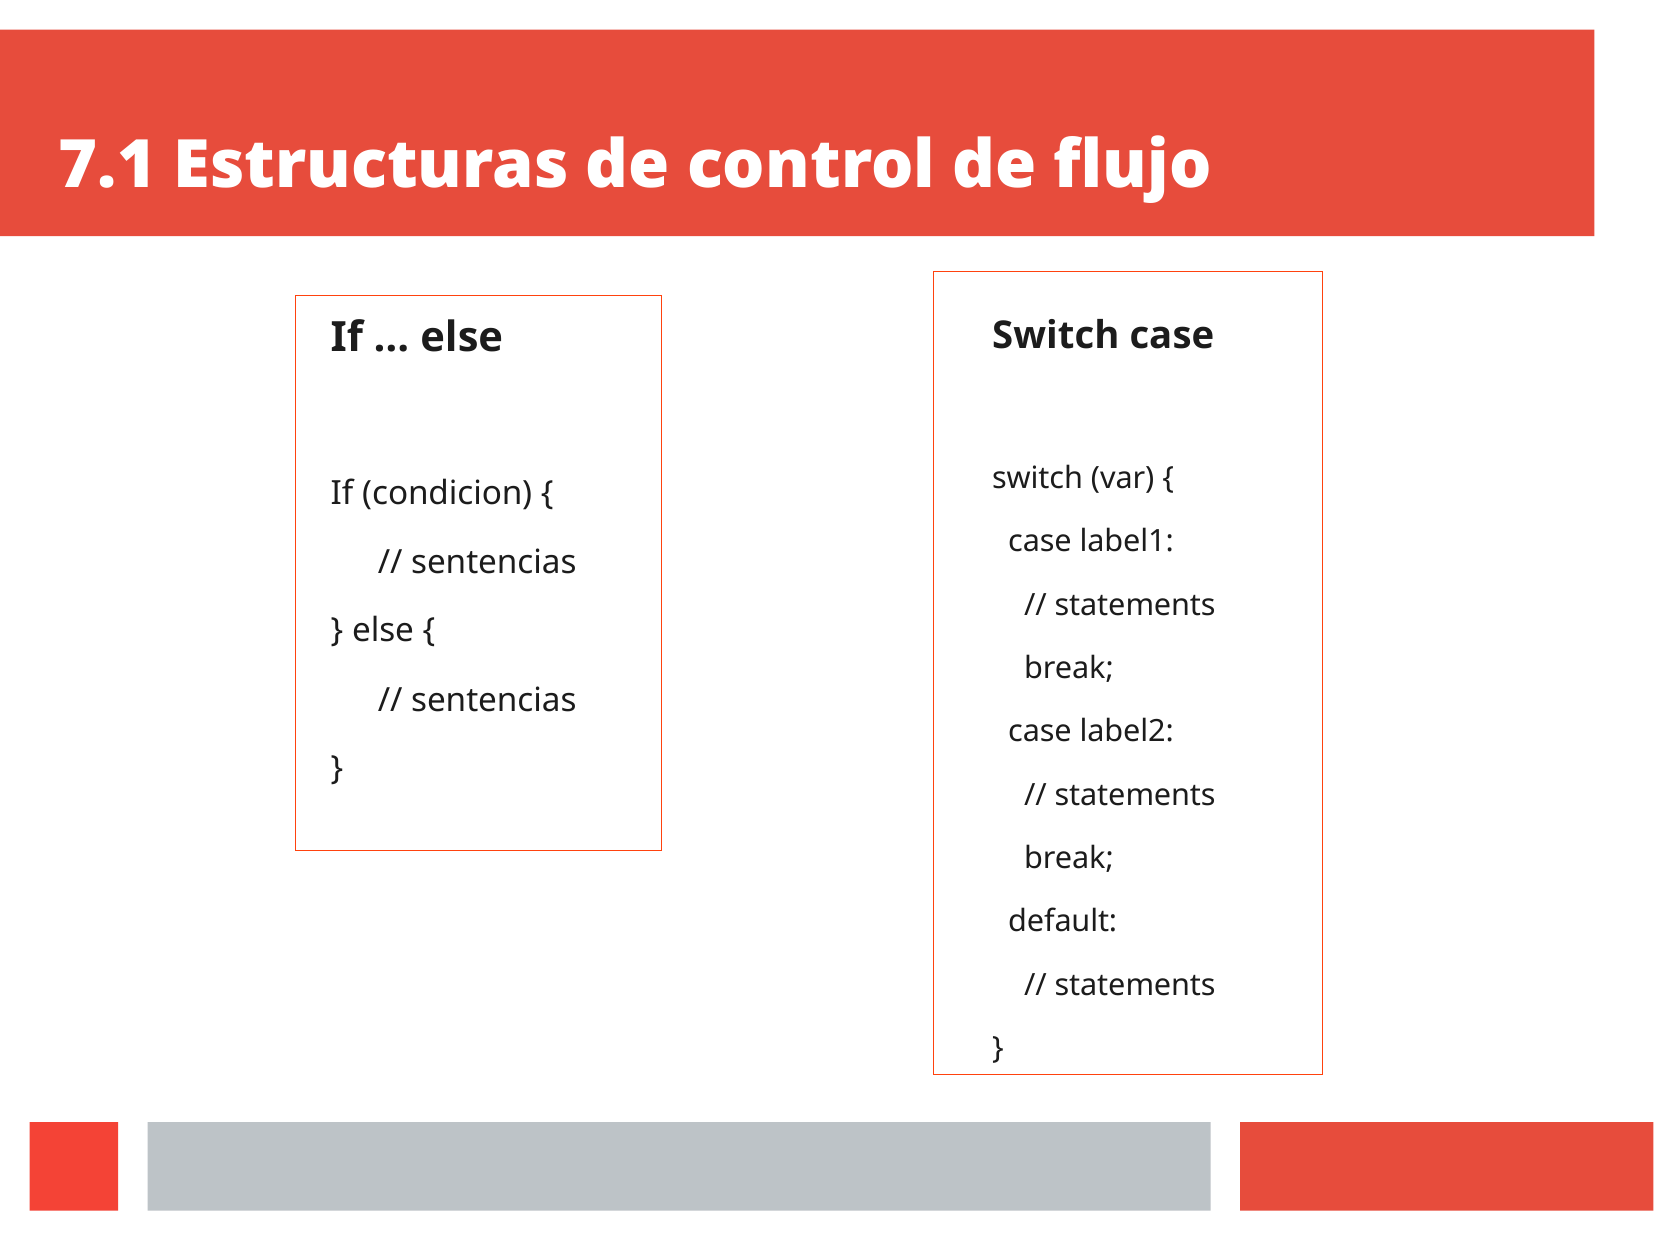

# 7.1 Estructuras de control de flujo
If … else
If (condicion) {
// sentencias
} else {
// sentencias
}
Switch case
switch (var) {
 case label1:
 // statements
 break;
 case label2:
 // statements
 break;
 default:
 // statements
}